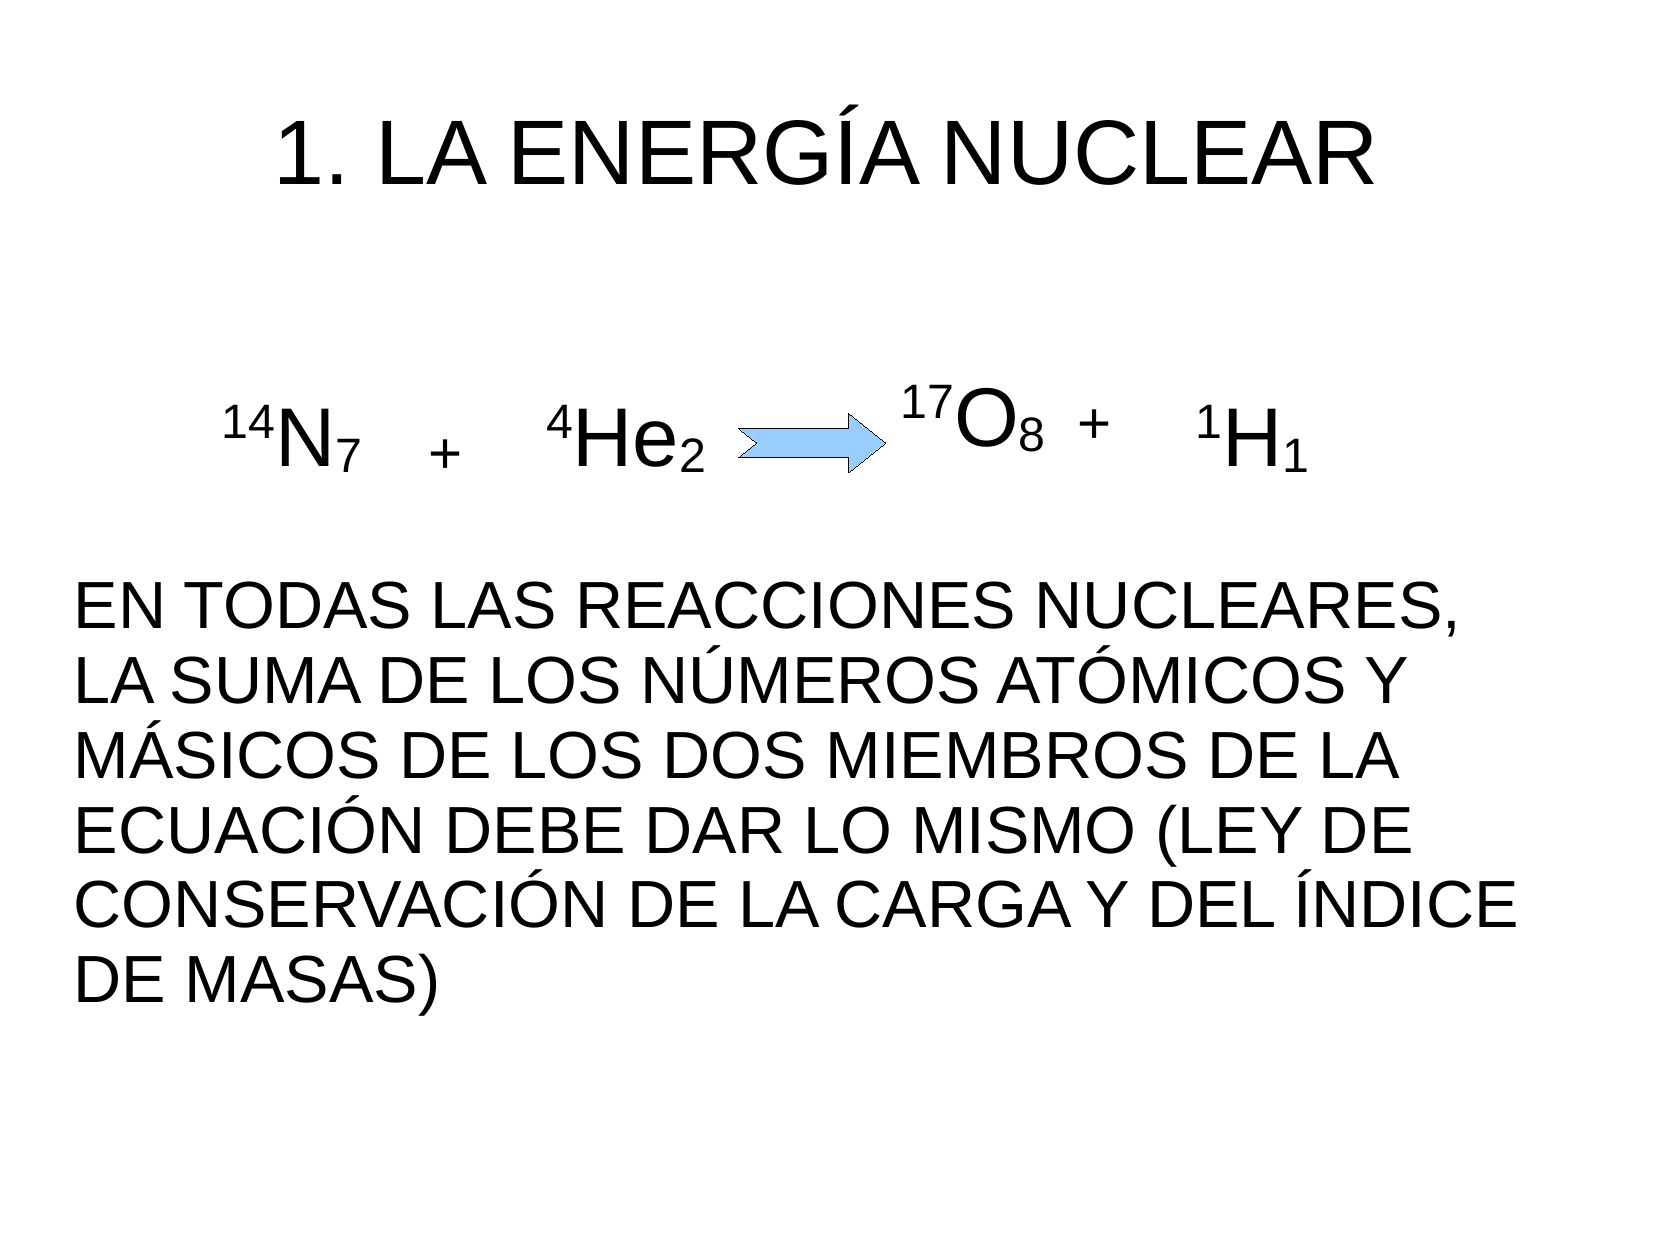

# 1. LA ENERGÍA NUCLEAR
17O8
14N7
4He2
+
1H1
+
EN TODAS LAS REACCIONES NUCLEARES, LA SUMA DE LOS NÚMEROS ATÓMICOS Y MÁSICOS DE LOS DOS MIEMBROS DE LA ECUACIÓN DEBE DAR LO MISMO (LEY DE CONSERVACIÓN DE LA CARGA Y DEL ÍNDICE DE MASAS)